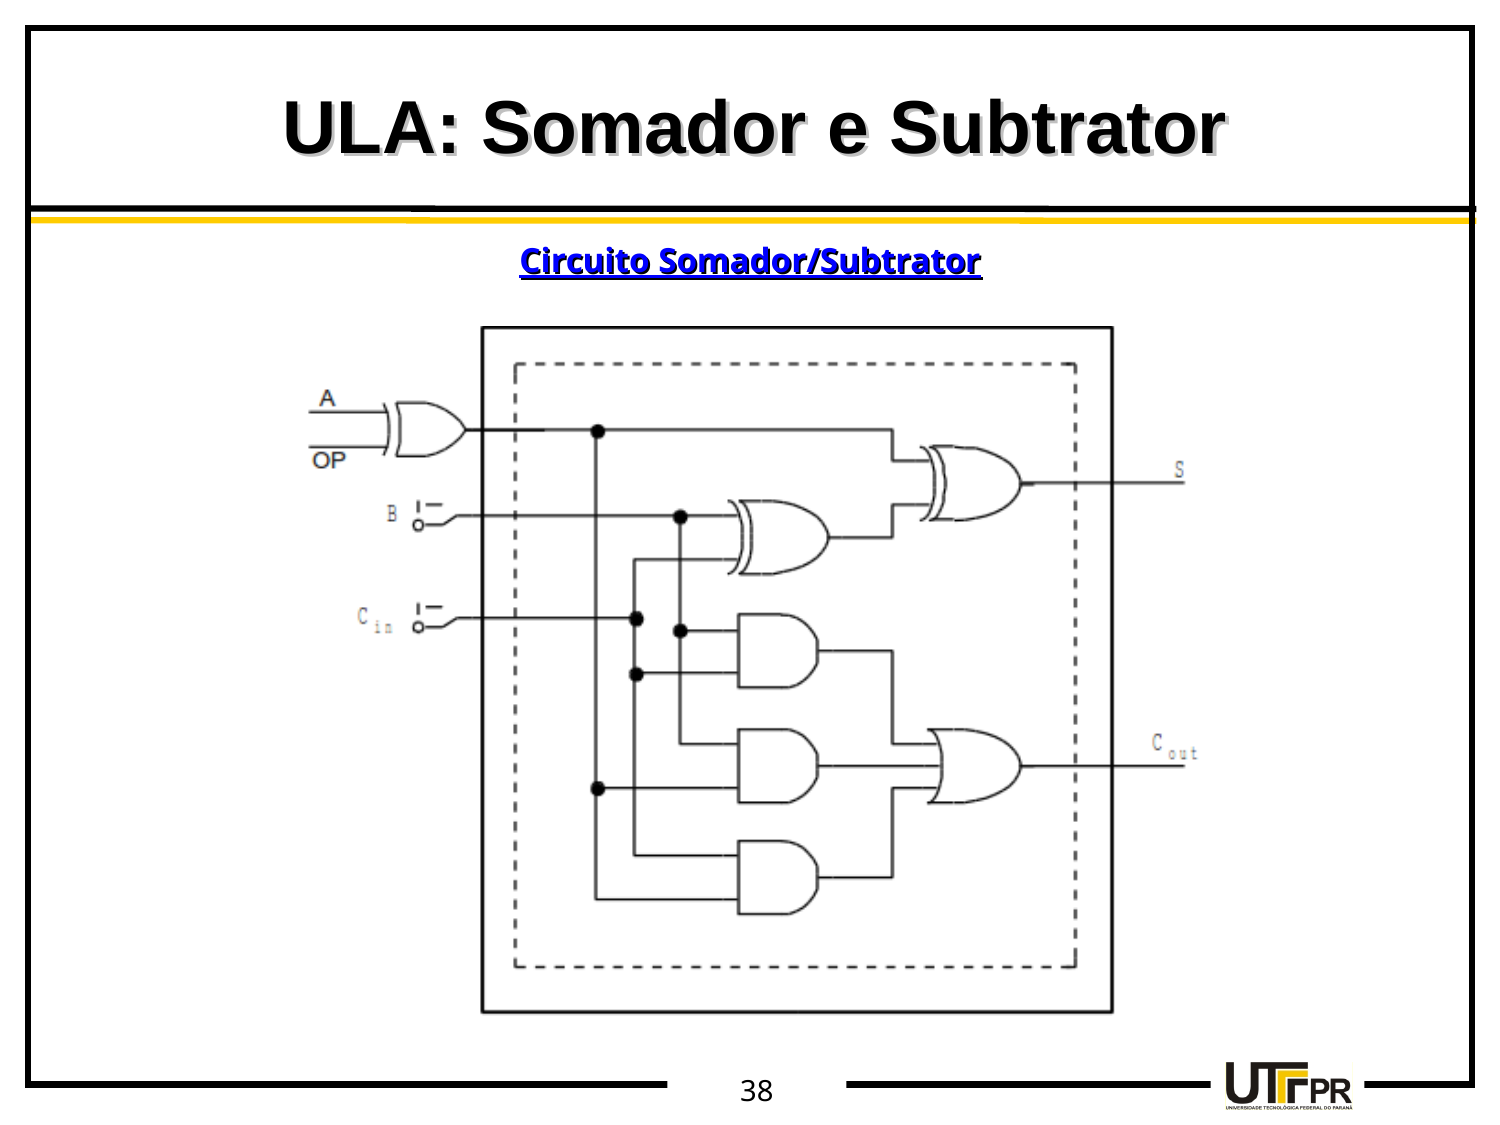

# ULA: Somador e Subtrator
Circuito Somador/Subtrator